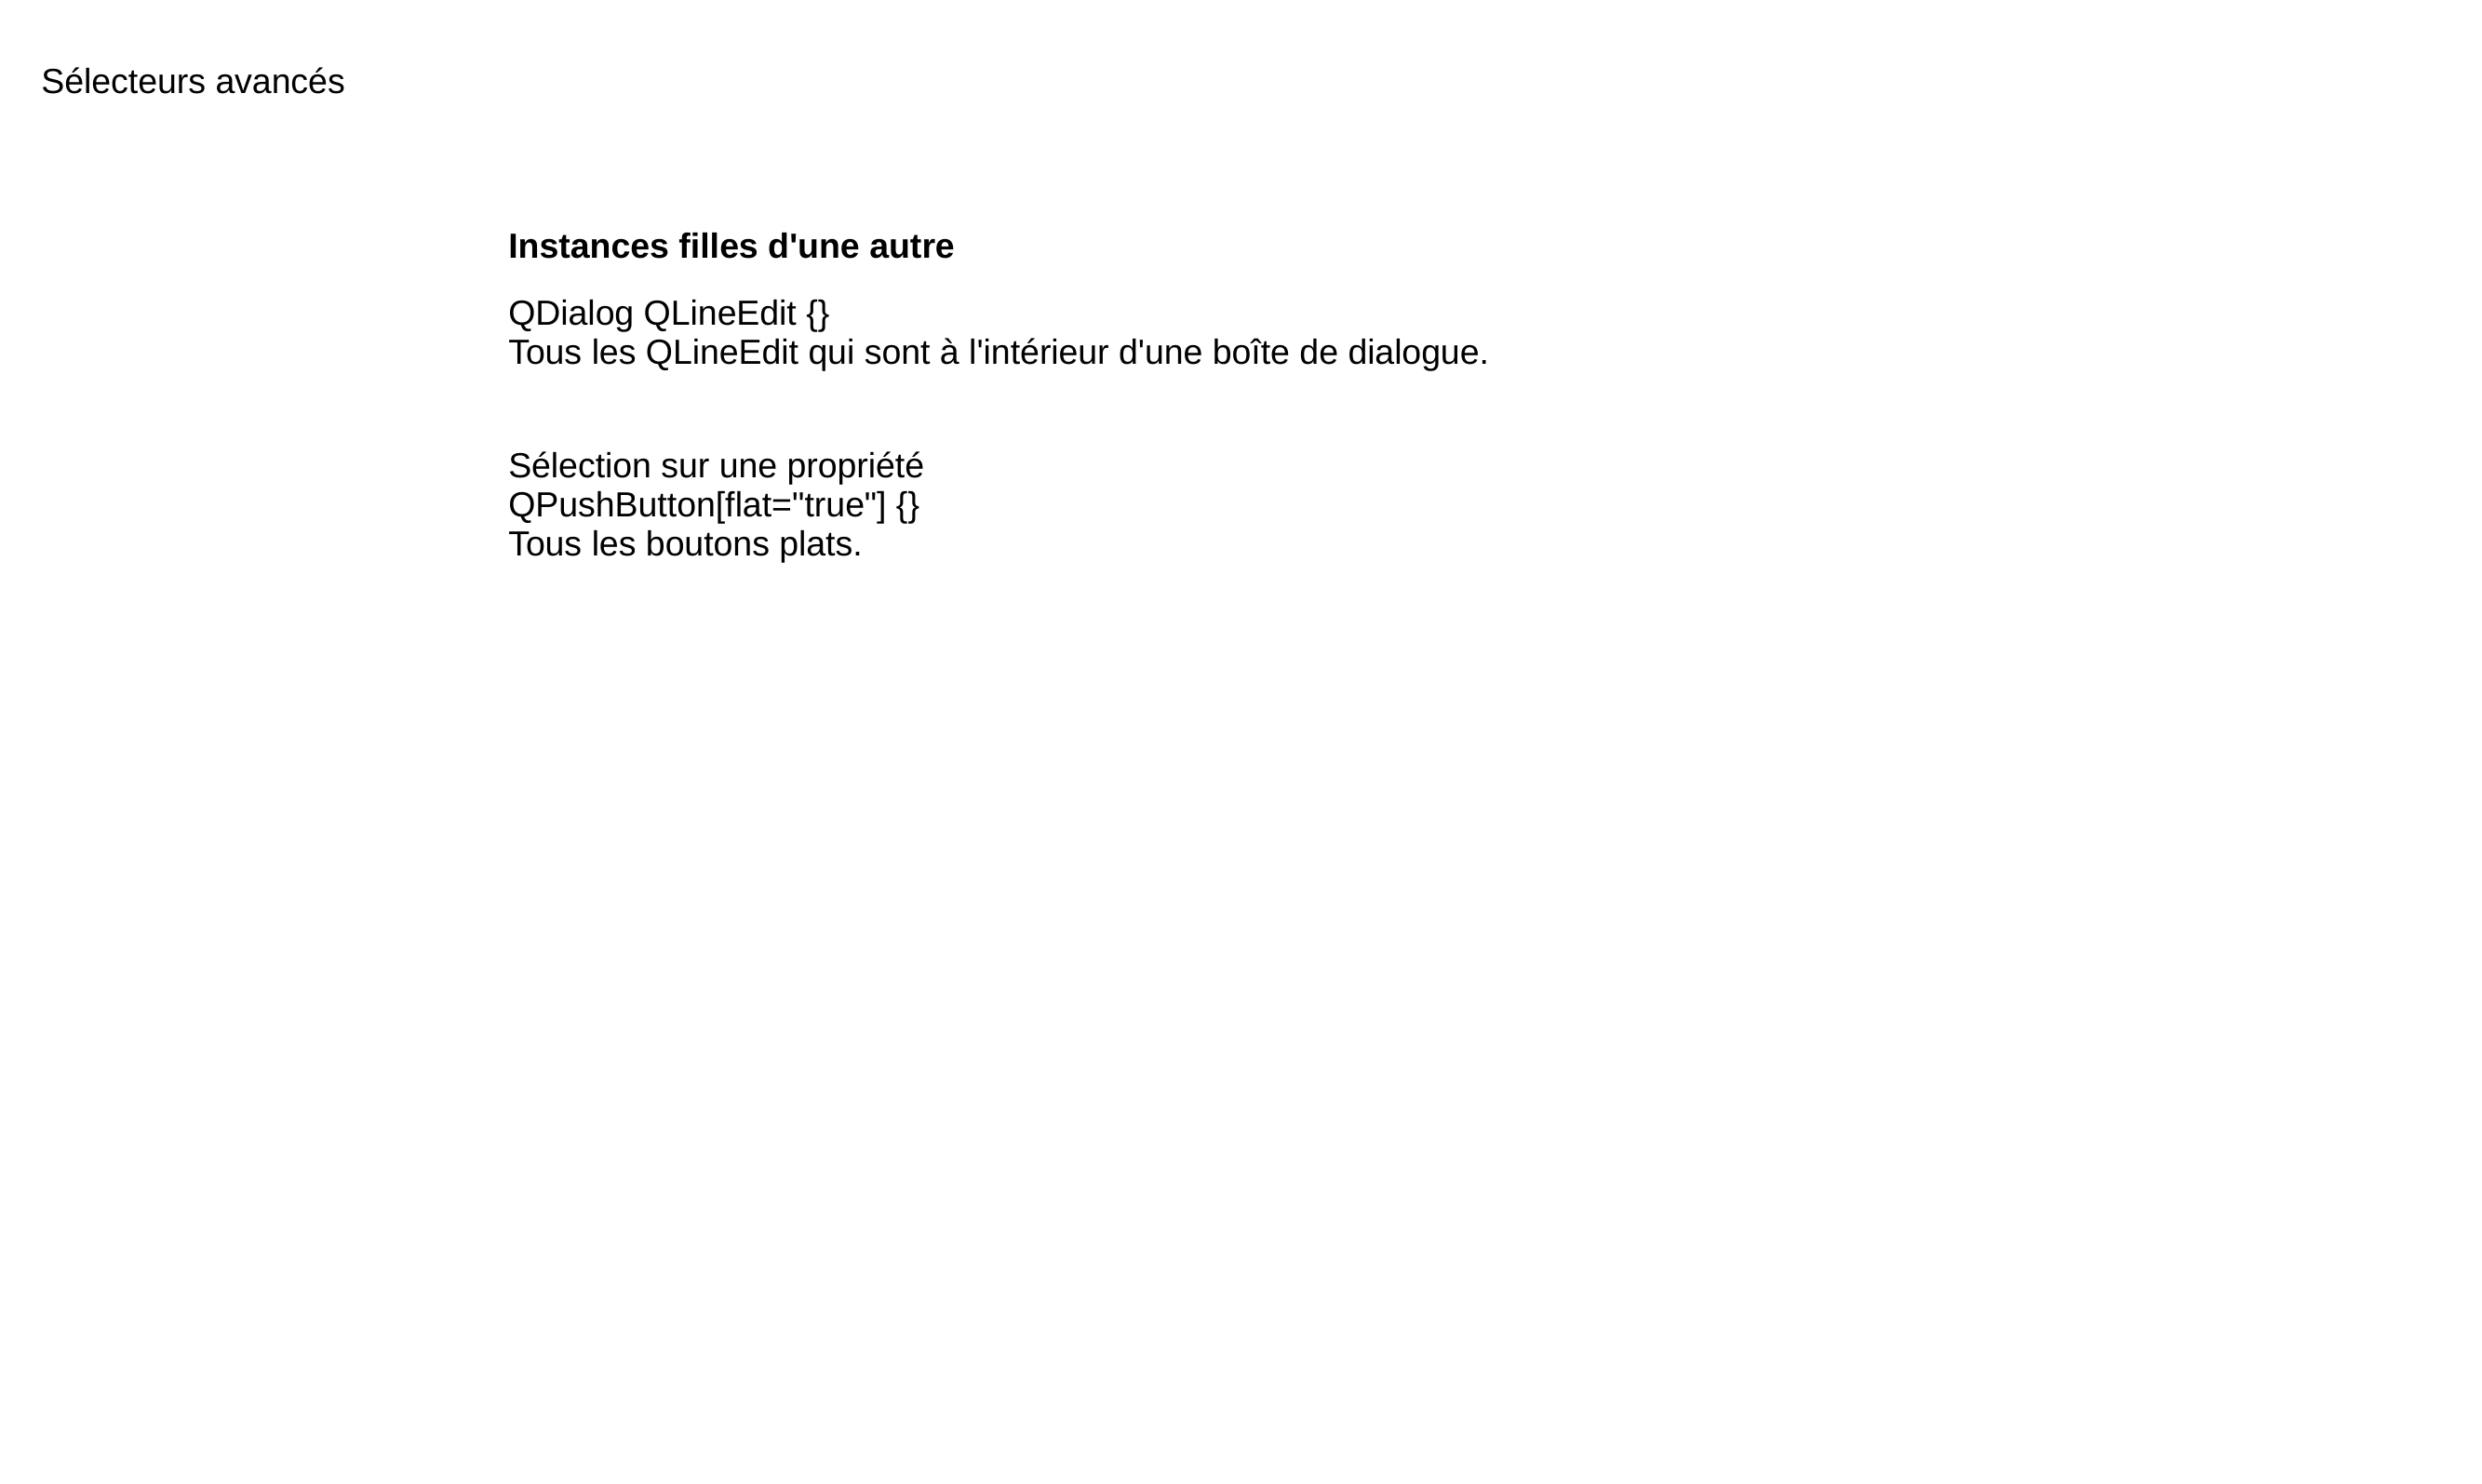

Sélecteurs avancés
Instances filles d'une autre
QDialog QLineEdit {}
Tous les QLineEdit qui sont à l'intérieur d'une boîte de dialogue.
Sélection sur une propriété
QPushButton[flat="true"] {}
Tous les boutons plats.